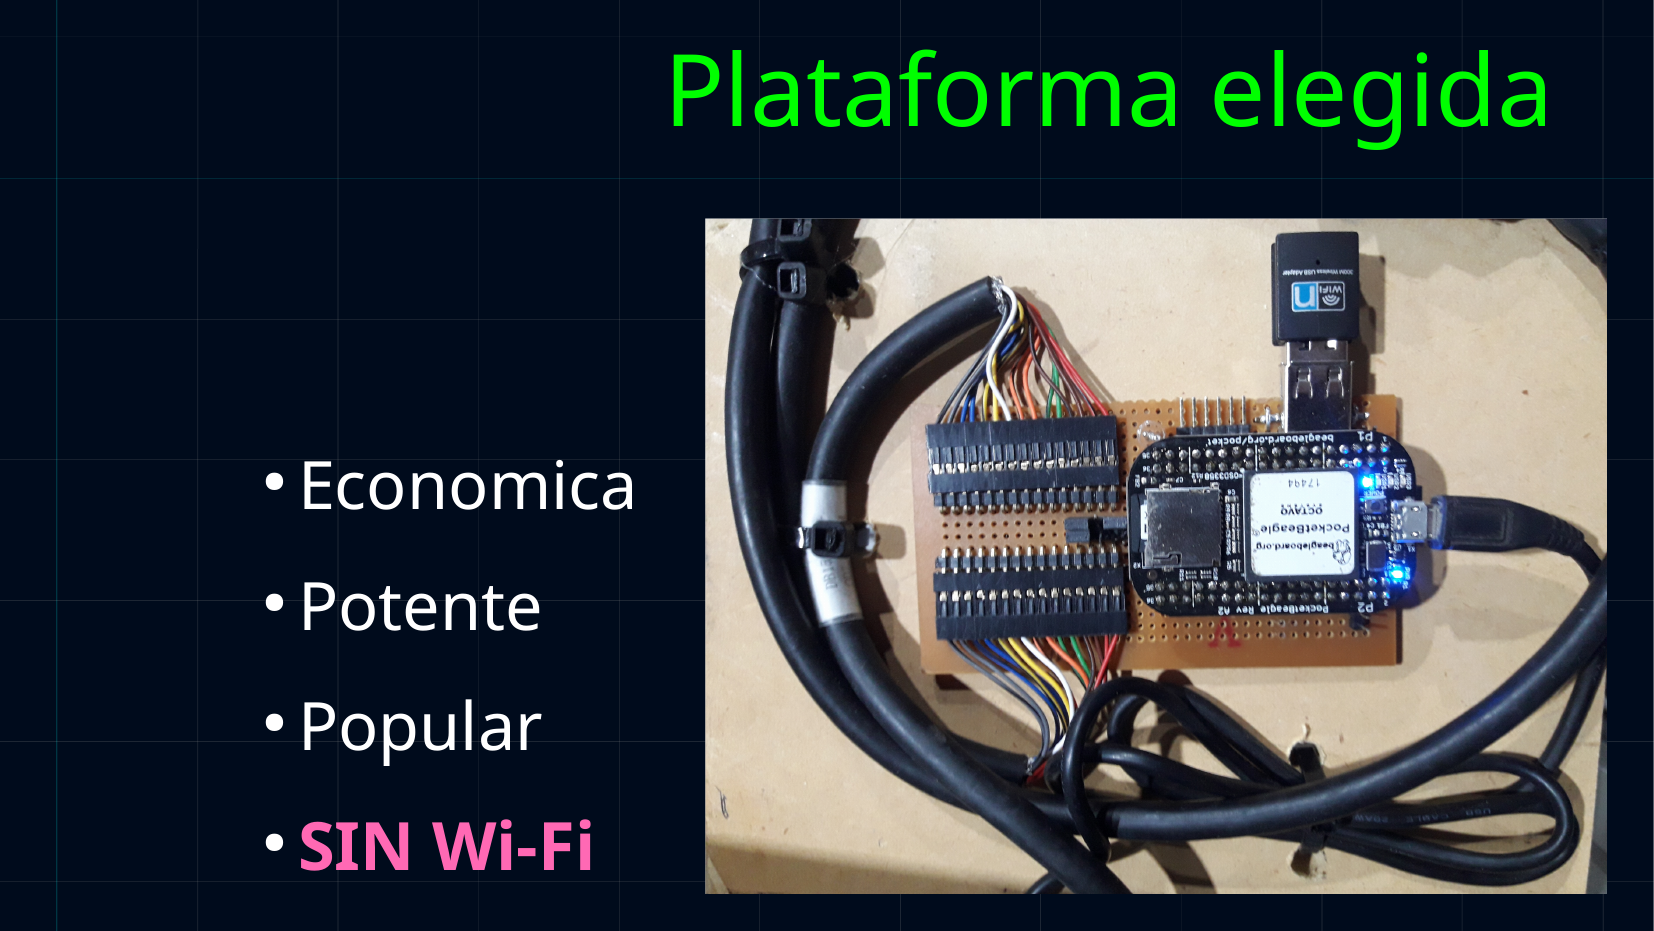

Plataforma elegida
Economica
Potente
Popular
SIN Wi-Fi